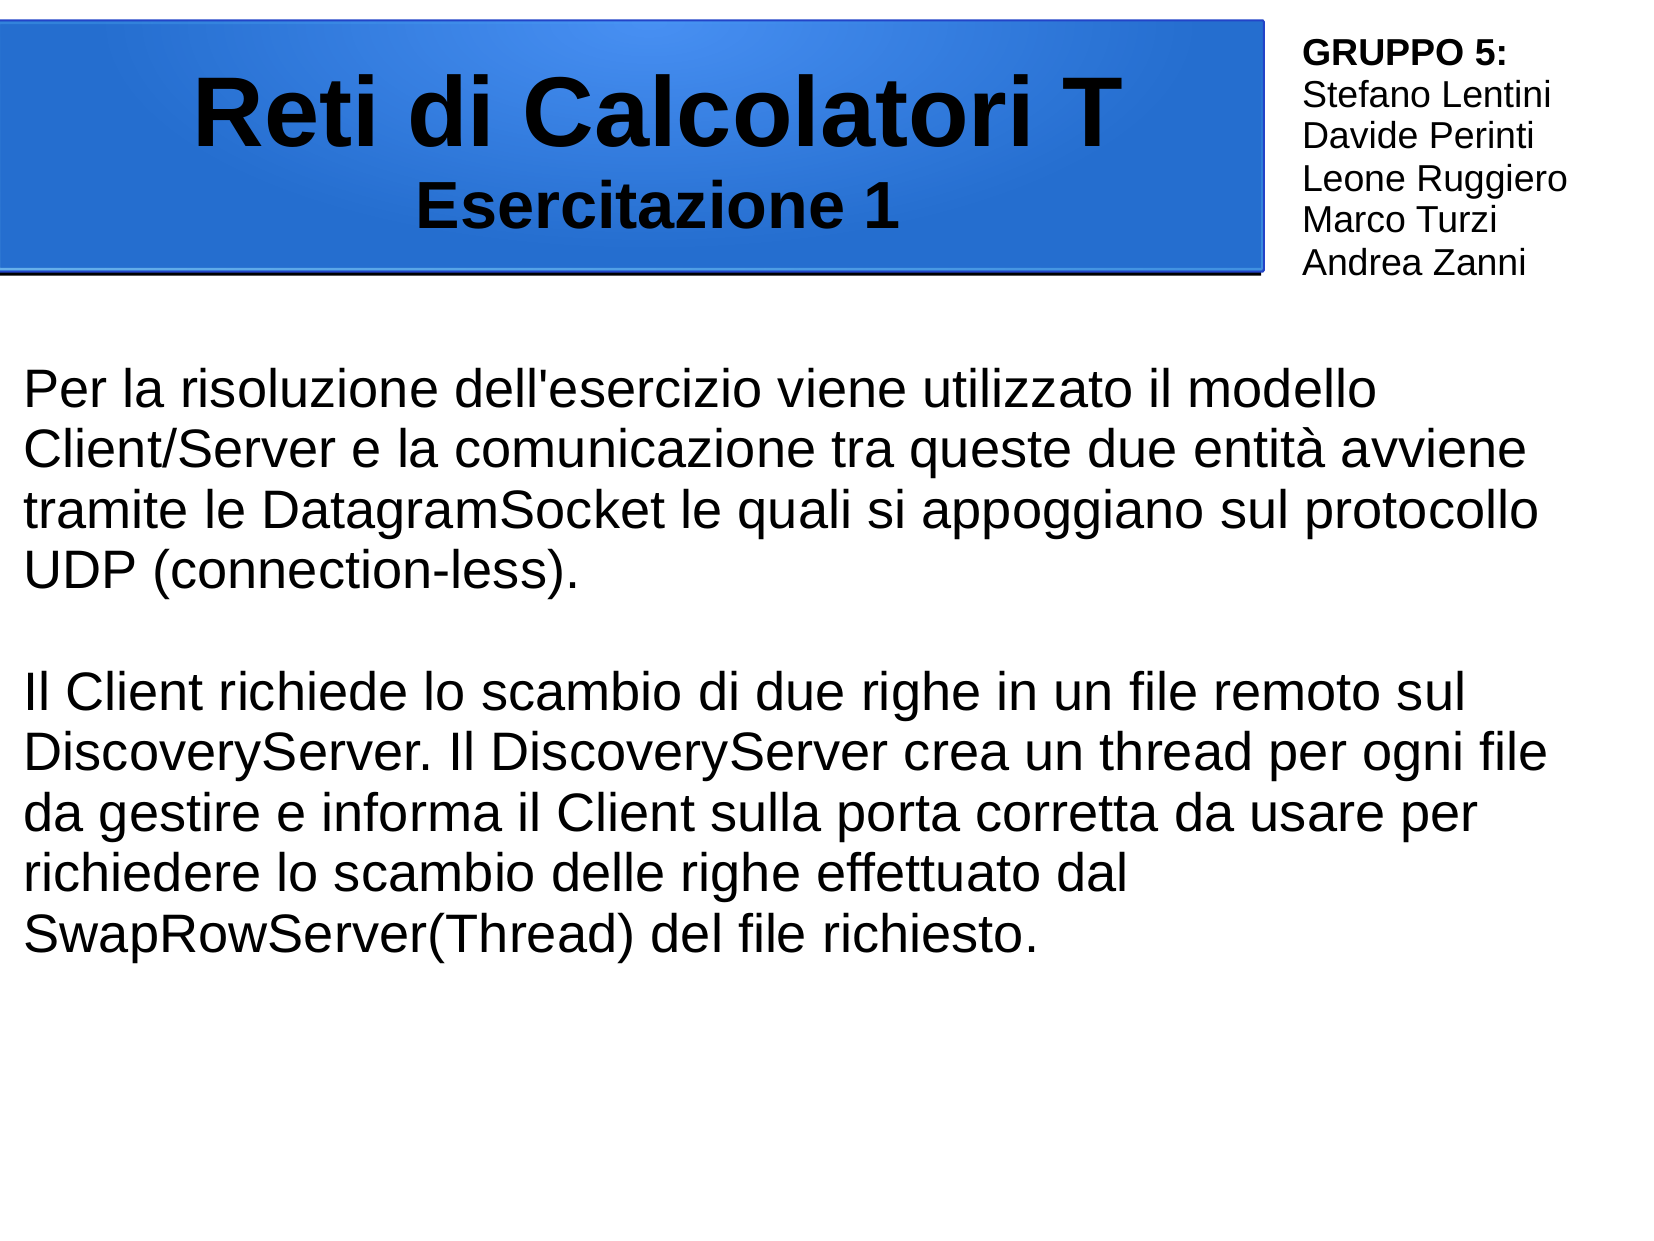

GRUPPO 5:
Stefano Lentini
Davide Perinti
Leone Ruggiero
Marco Turzi
Andrea Zanni
# Reti di Calcolatori T Esercitazione 1
Per la risoluzione dell'esercizio viene utilizzato il modello Client/Server e la comunicazione tra queste due entità avviene tramite le DatagramSocket le quali si appoggiano sul protocollo UDP (connection-less).
Il Client richiede lo scambio di due righe in un file remoto sul DiscoveryServer. Il DiscoveryServer crea un thread per ogni file da gestire e informa il Client sulla porta corretta da usare per richiedere lo scambio delle righe effettuato dal SwapRowServer(Thread) del file richiesto.